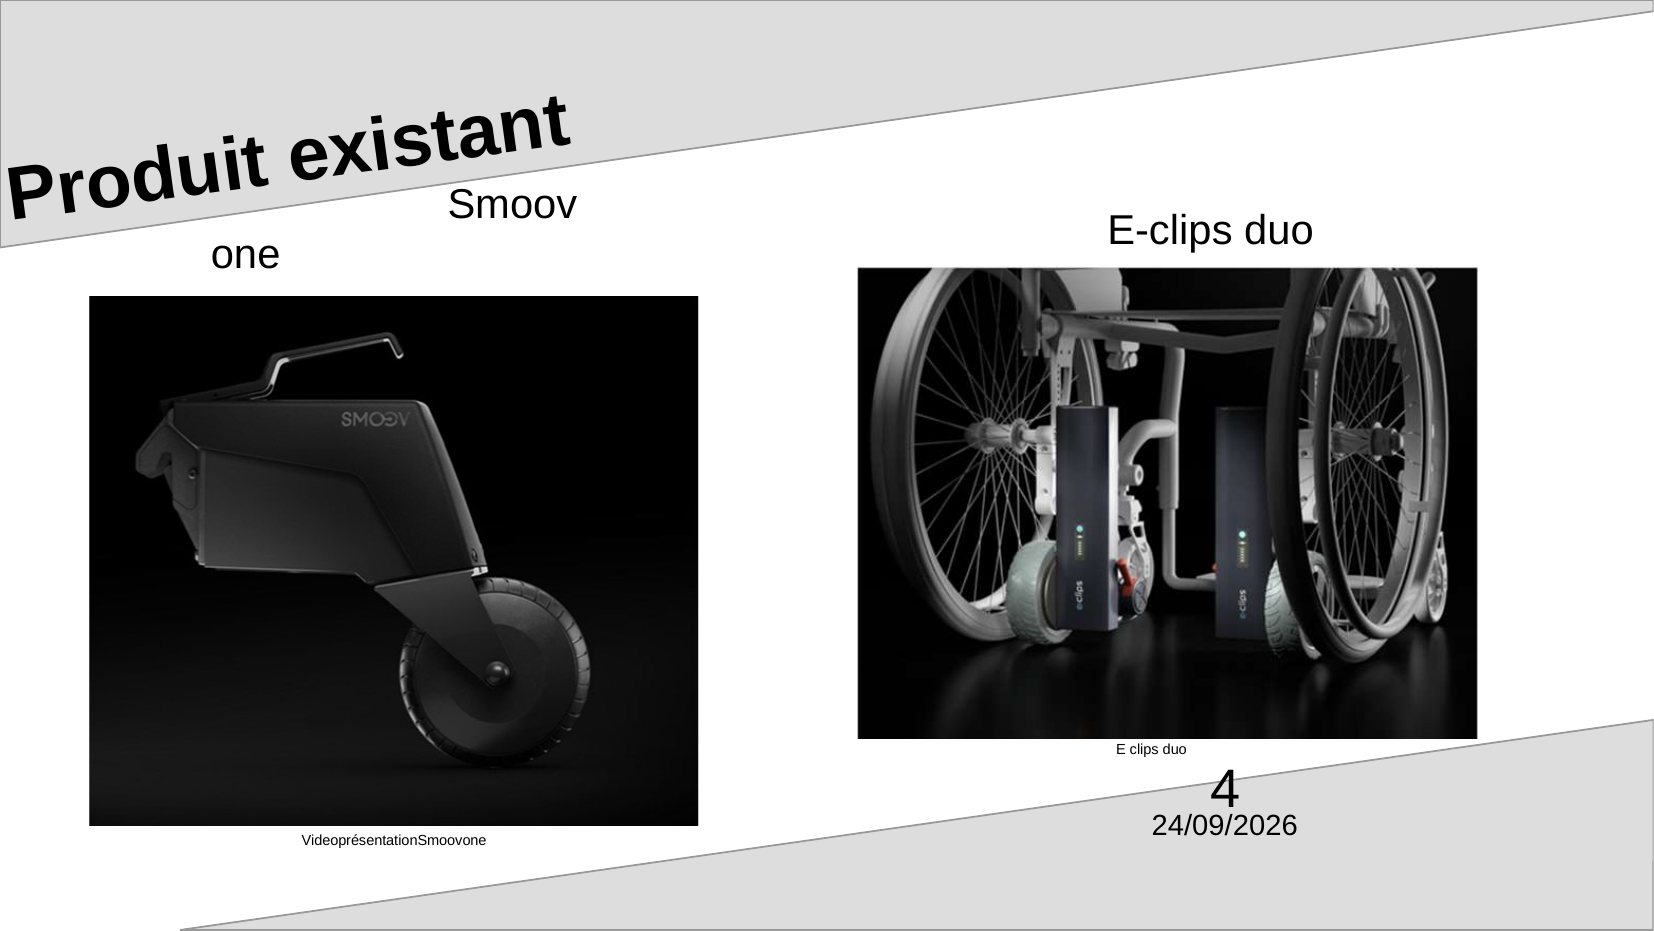

# Produit existant
 			Smoov one
E-clips duo
E clips duo
VideoprésentationSmoovone